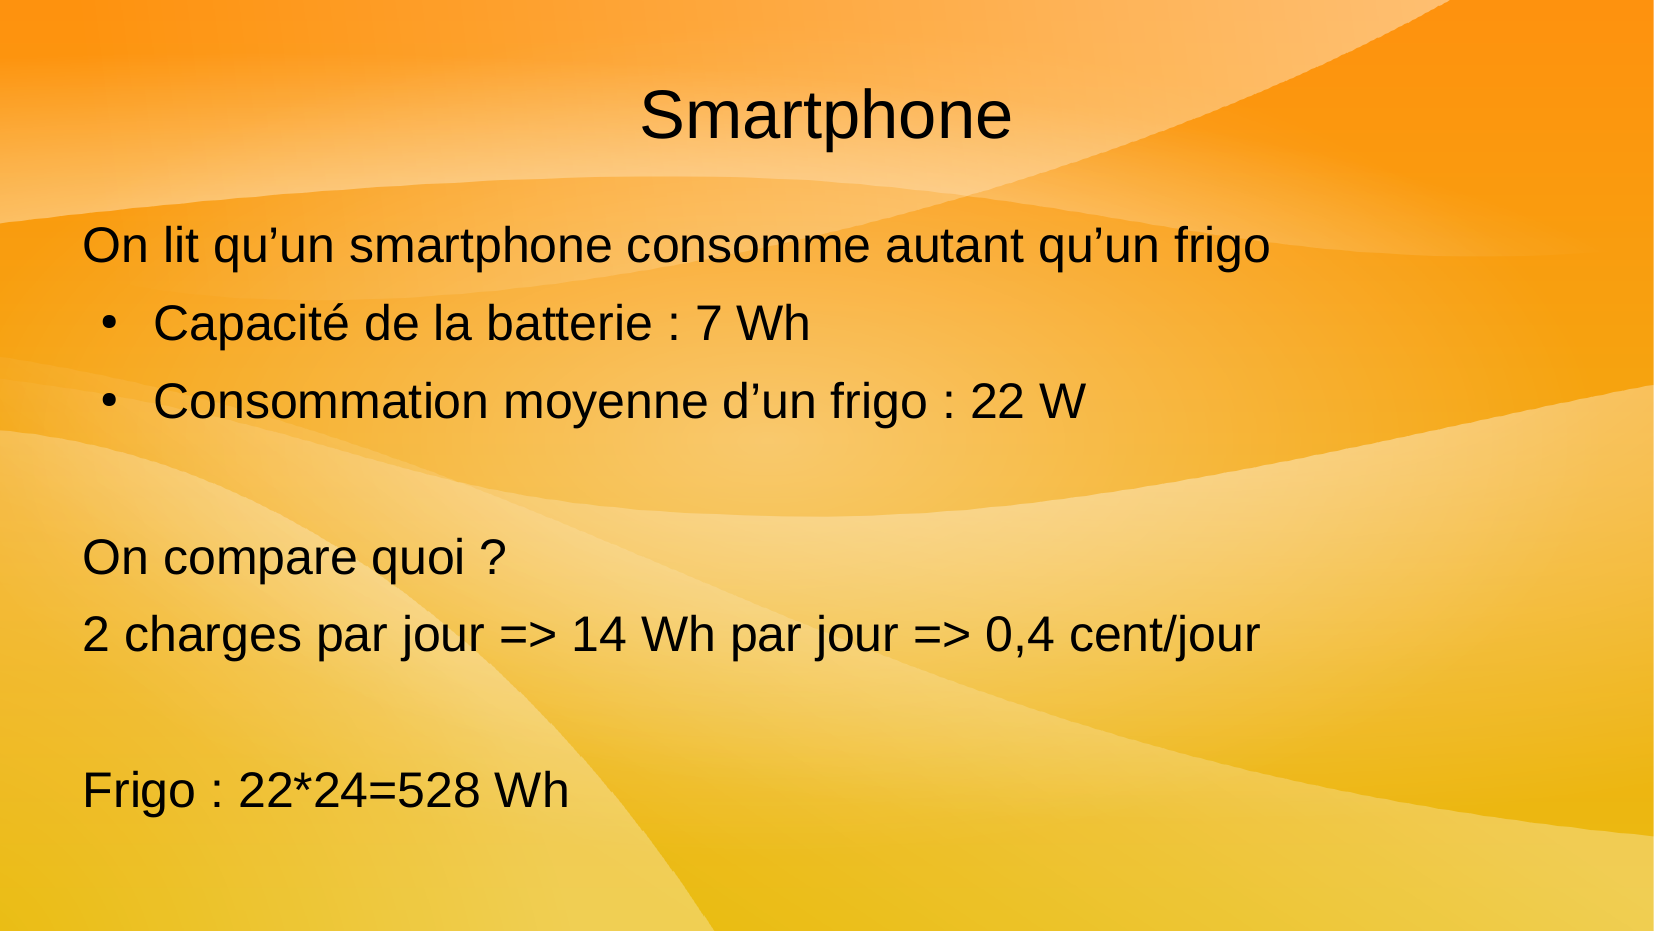

# Smartphone
On lit qu’un smartphone consomme autant qu’un frigo
Capacité de la batterie : 7 Wh
Consommation moyenne d’un frigo : 22 W
On compare quoi ?
2 charges par jour => 14 Wh par jour => 0,4 cent/jour
Frigo : 22*24=528 Wh